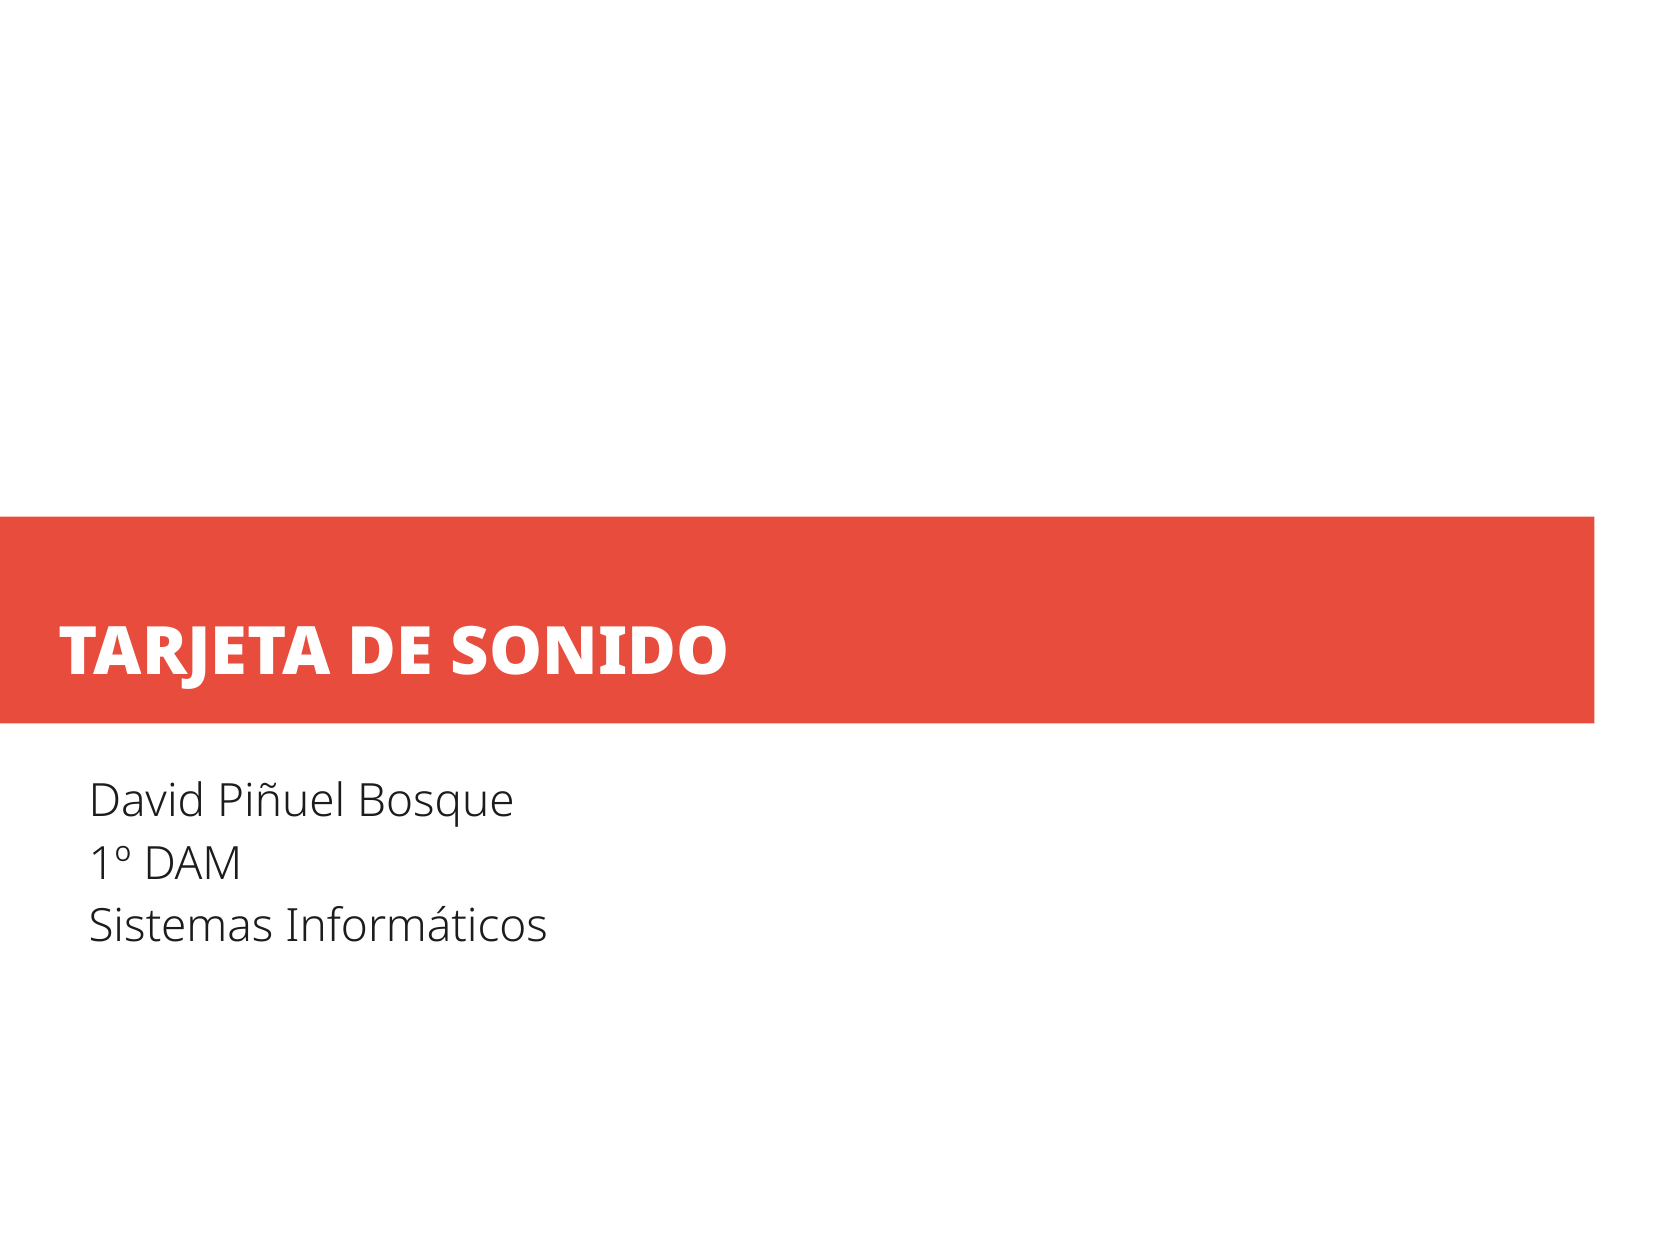

# TARJETA DE SONIDO
David Piñuel Bosque
1º DAM
Sistemas Informáticos